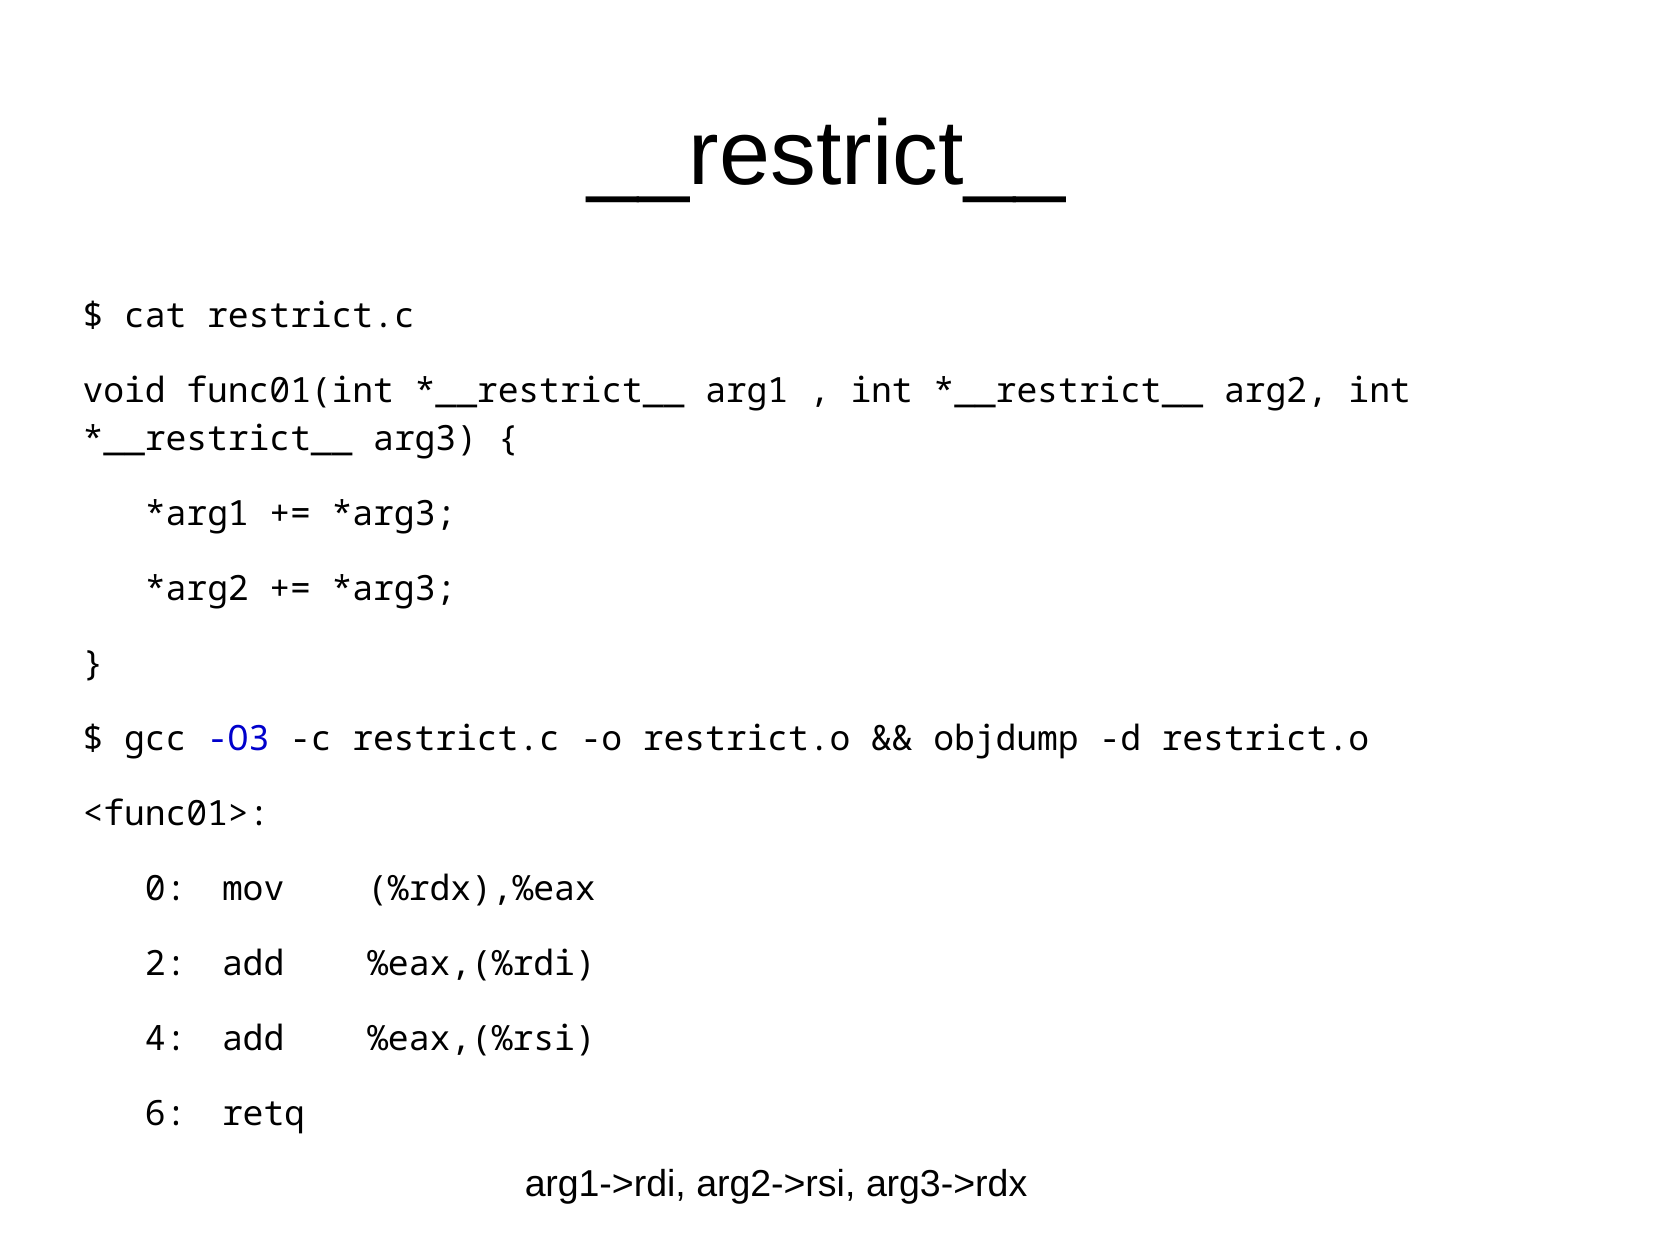

# __restrict__
$ cat restrict.c
void func01(int *__restrict__ arg1 , int *__restrict__ arg2, int *__restrict__ arg3) {
 *arg1 += *arg3;
 *arg2 += *arg3;
}
$ gcc -O3 -c restrict.c -o restrict.o && objdump -d restrict.o
<func01>:
 0:	mov (%rdx),%eax
 2:	add %eax,(%rdi)
 4:	add %eax,(%rsi)
 6:	retq
arg1->rdi, arg2->rsi, arg3->rdx